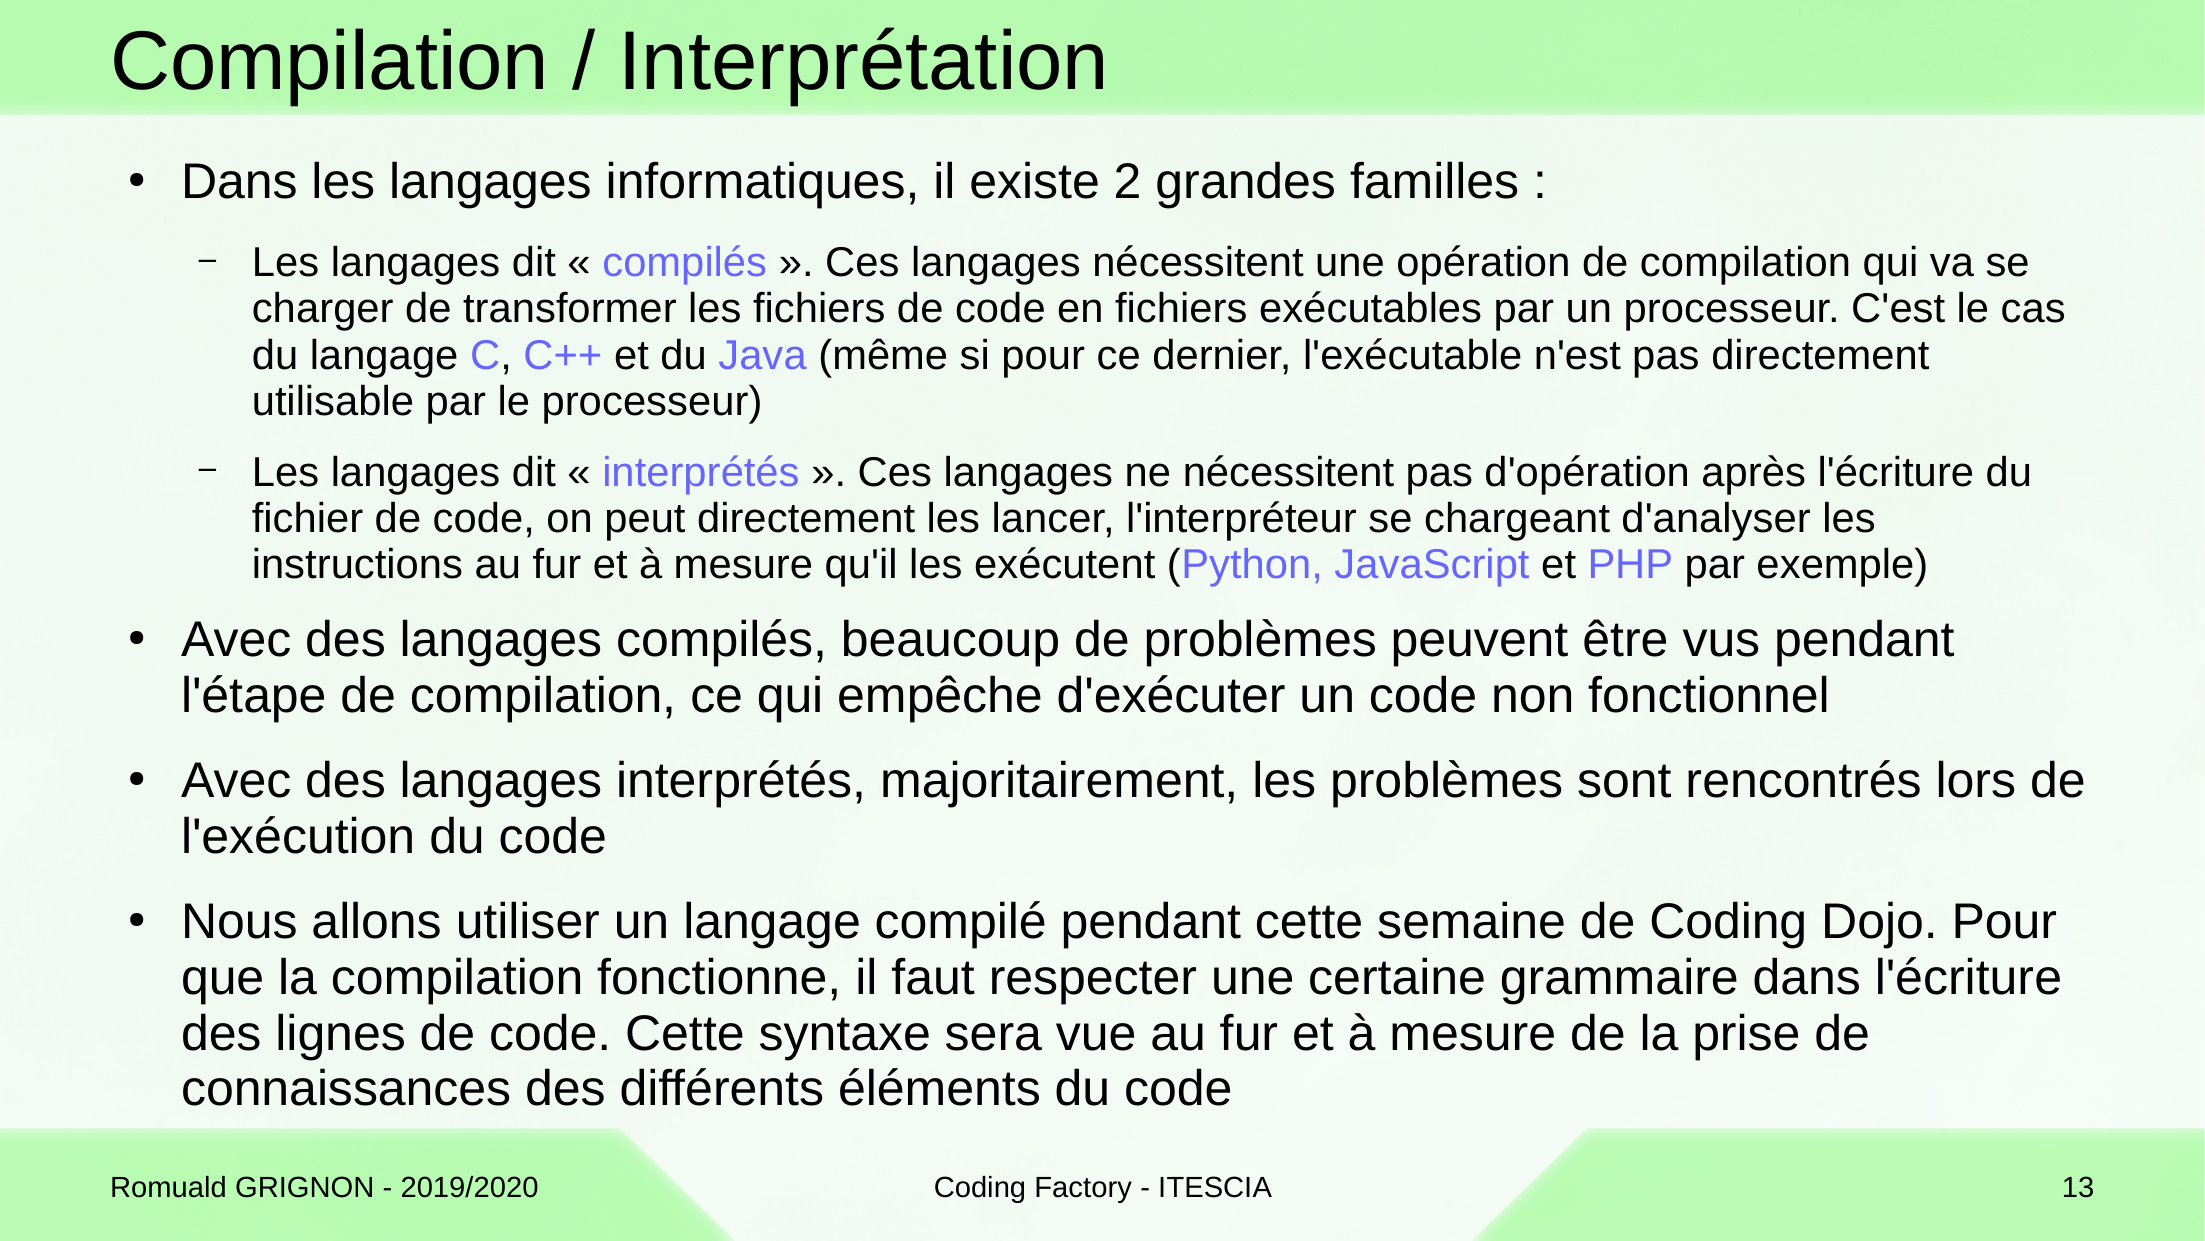

# Compilation / Interprétation
Dans les langages informatiques, il existe 2 grandes familles :
Les langages dit « compilés ». Ces langages nécessitent une opération de compilation qui va se charger de transformer les fichiers de code en fichiers exécutables par un processeur. C'est le cas du langage C, C++ et du Java (même si pour ce dernier, l'exécutable n'est pas directement utilisable par le processeur)
Les langages dit « interprétés ». Ces langages ne nécessitent pas d'opération après l'écriture du fichier de code, on peut directement les lancer, l'interpréteur se chargeant d'analyser les instructions au fur et à mesure qu'il les exécutent (Python, JavaScript et PHP par exemple)
Avec des langages compilés, beaucoup de problèmes peuvent être vus pendant l'étape de compilation, ce qui empêche d'exécuter un code non fonctionnel
Avec des langages interprétés, majoritairement, les problèmes sont rencontrés lors de l'exécution du code
Nous allons utiliser un langage compilé pendant cette semaine de Coding Dojo. Pour que la compilation fonctionne, il faut respecter une certaine grammaire dans l'écriture des lignes de code. Cette syntaxe sera vue au fur et à mesure de la prise de connaissances des différents éléments du code
Romuald GRIGNON - 2019/2020
Coding Factory - ITESCIA
13